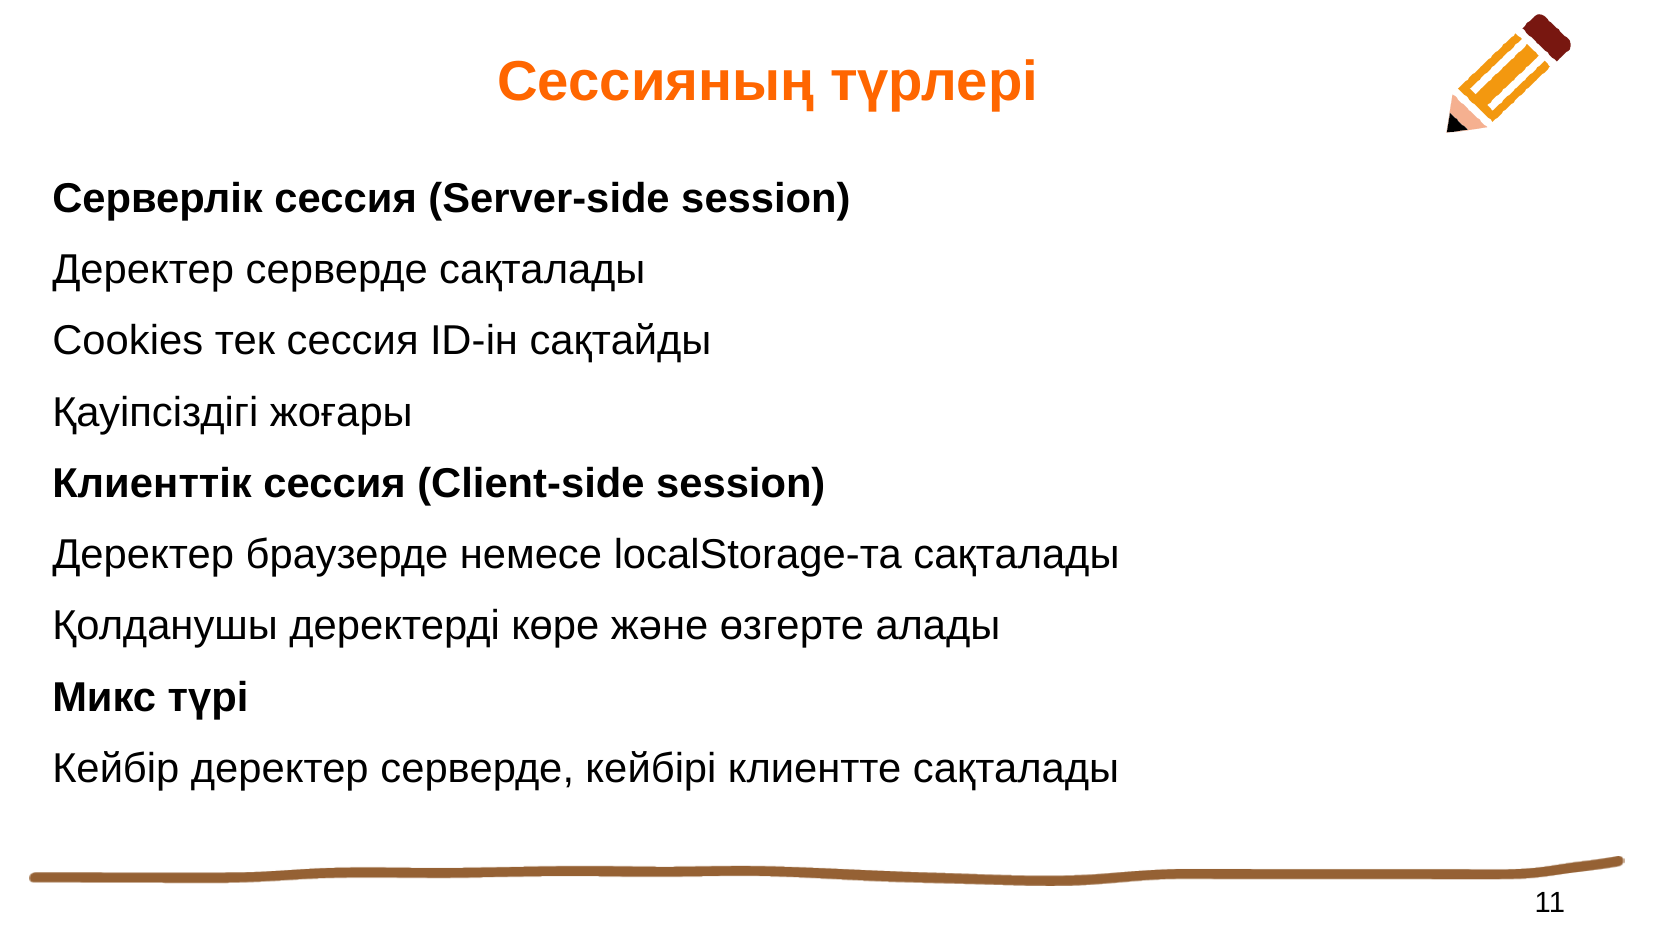

# Сессияның түрлері
Серверлік сессия (Server-side session)
Деректер серверде сақталады
Cookies тек сессия ID-ін сақтайды
Қауіпсіздігі жоғары
Клиенттік сессия (Client-side session)
Деректер браузерде немесе localStorage-та сақталады
Қолданушы деректерді көре және өзгерте алады
Микс түрі
Кейбір деректер серверде, кейбірі клиентте сақталады
11